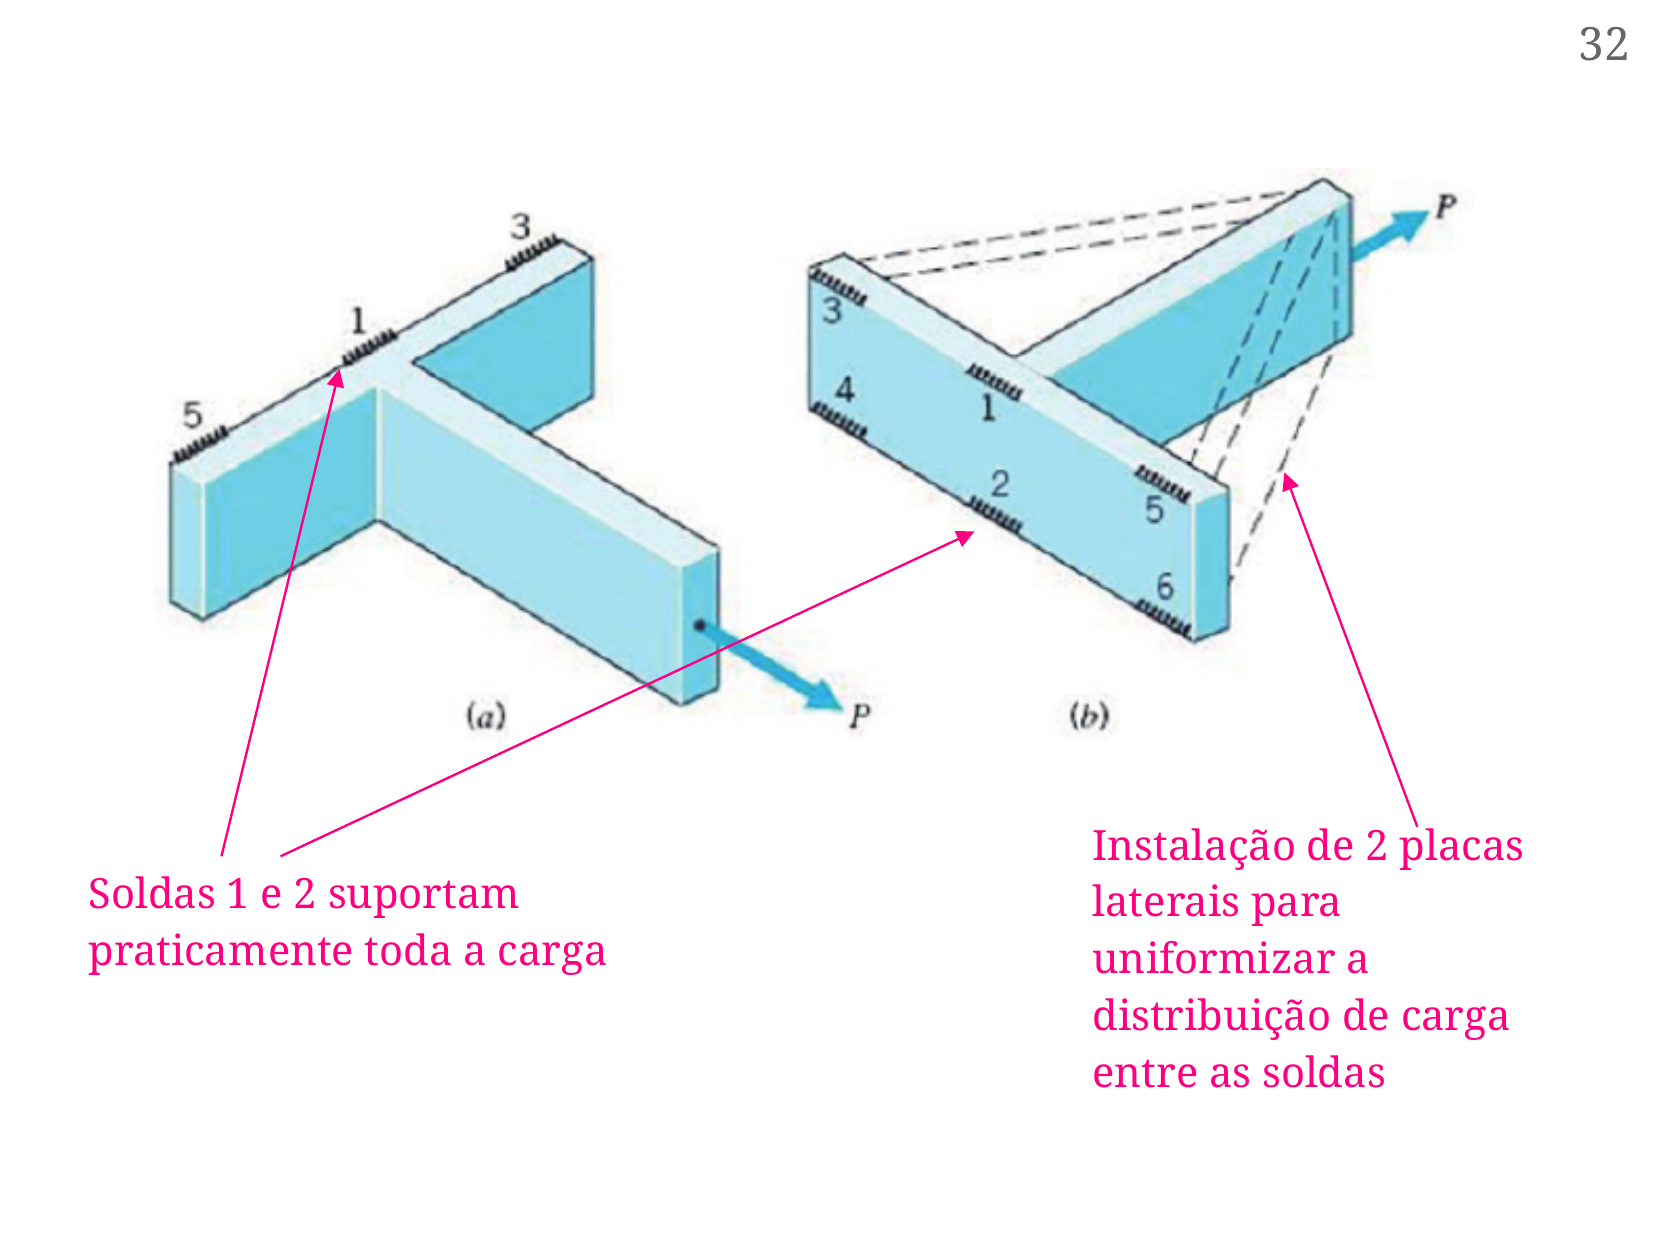

32
#
Instalação de 2 placas laterais para uniformizar a distribuição de carga entre as soldas
Soldas 1 e 2 suportam praticamente toda a carga